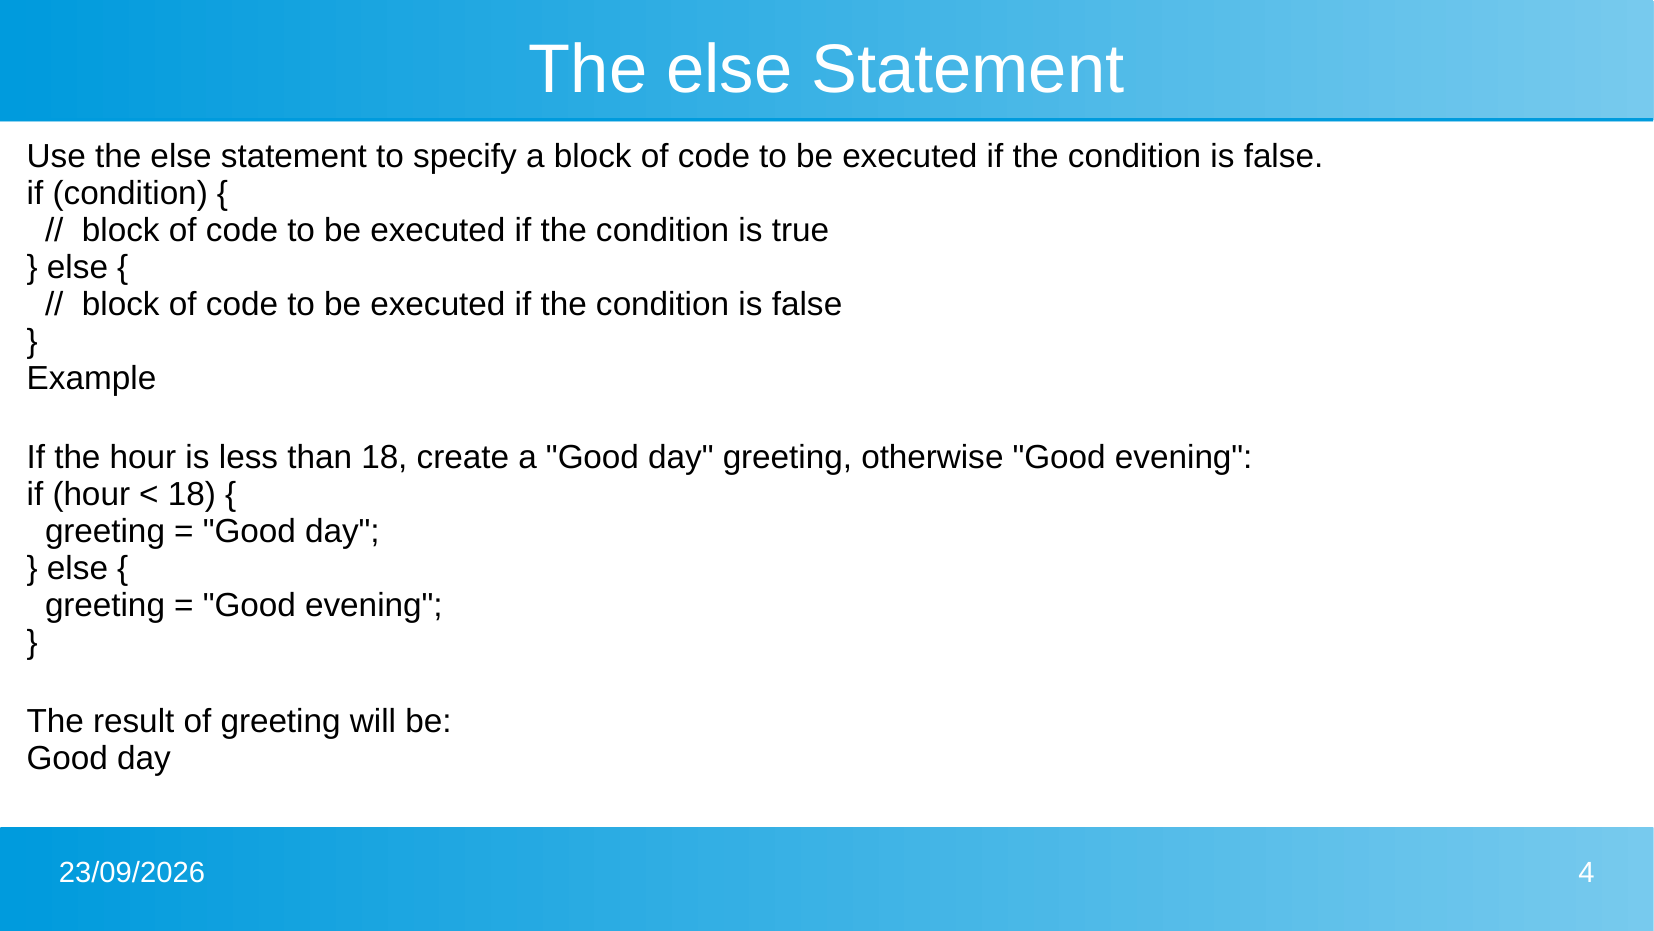

# The else Statement
Use the else statement to specify a block of code to be executed if the condition is false.
if (condition) {
 // block of code to be executed if the condition is true
} else {
 // block of code to be executed if the condition is false
}
Example
If the hour is less than 18, create a "Good day" greeting, otherwise "Good evening":
if (hour < 18) {
 greeting = "Good day";
} else {
 greeting = "Good evening";
}
The result of greeting will be:
Good day
4